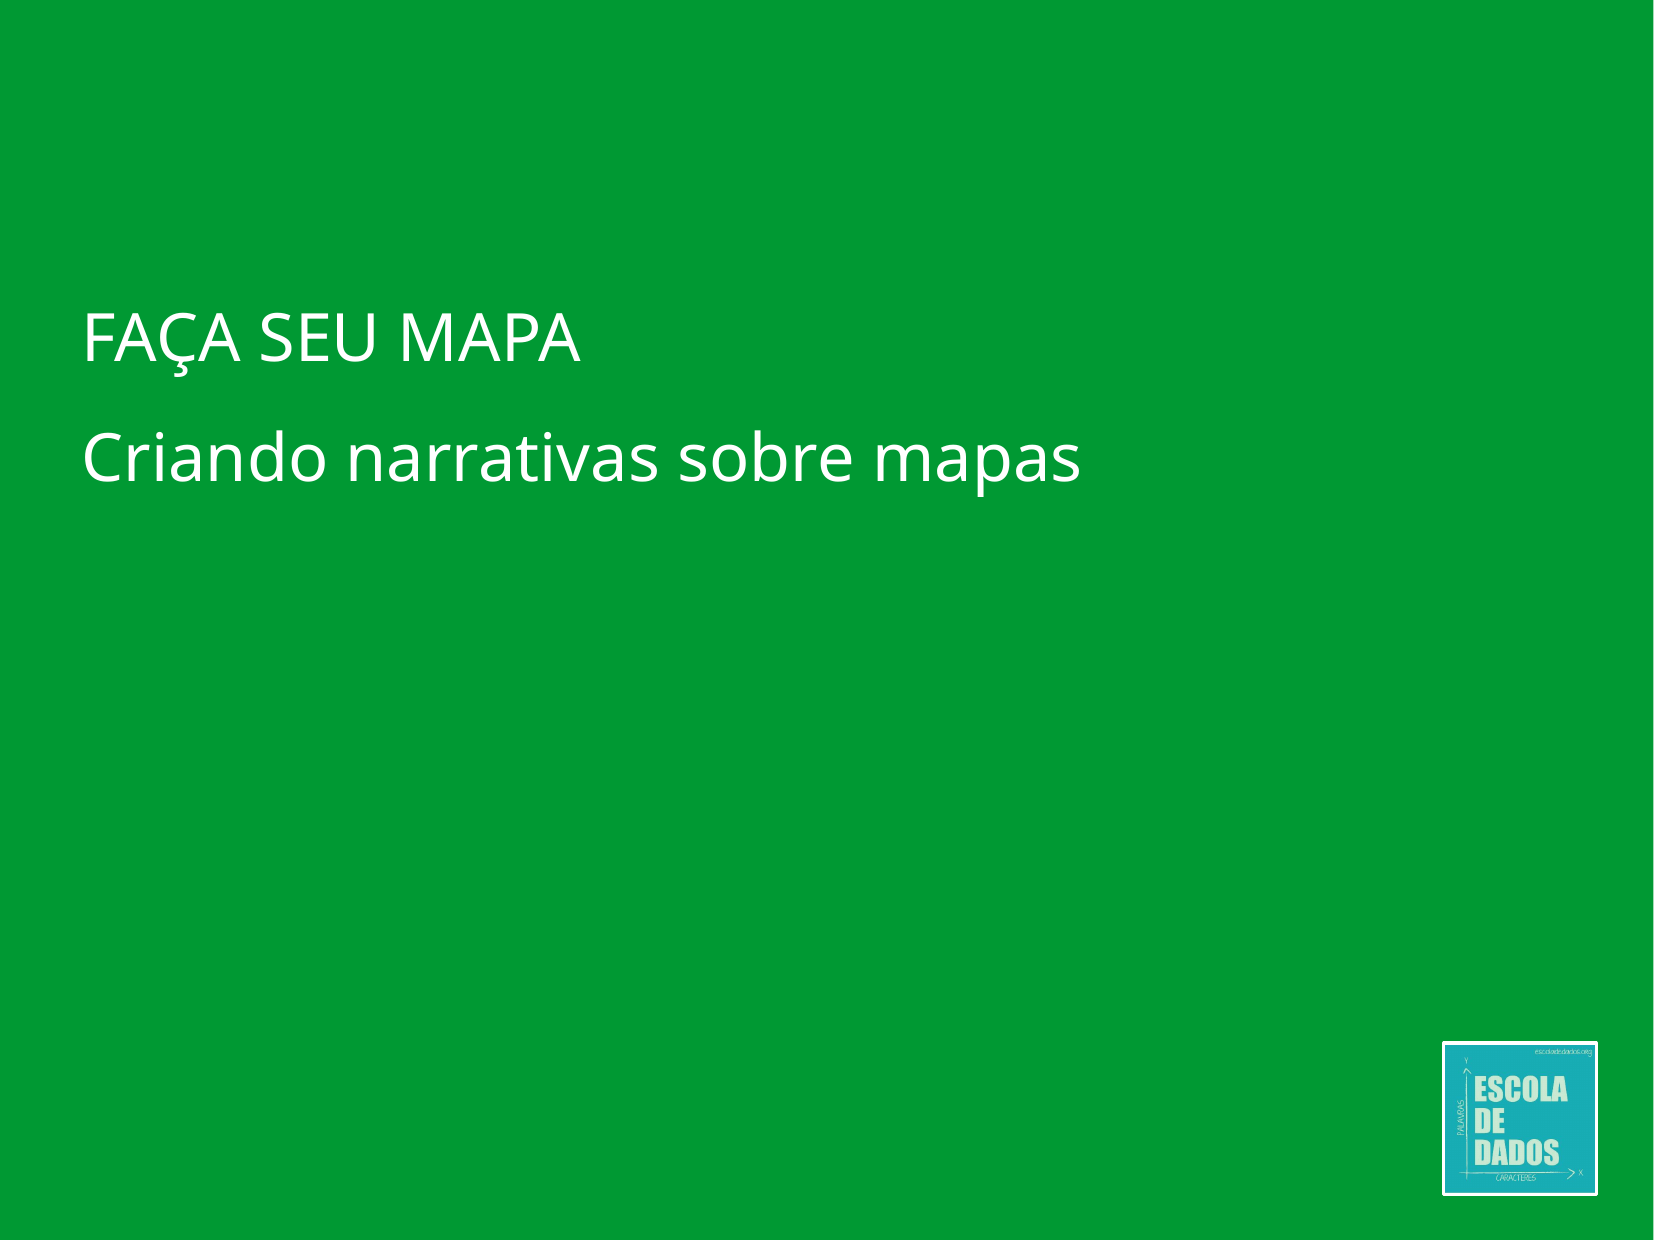

# FAÇA SEU MAPA
Criando narrativas sobre mapas